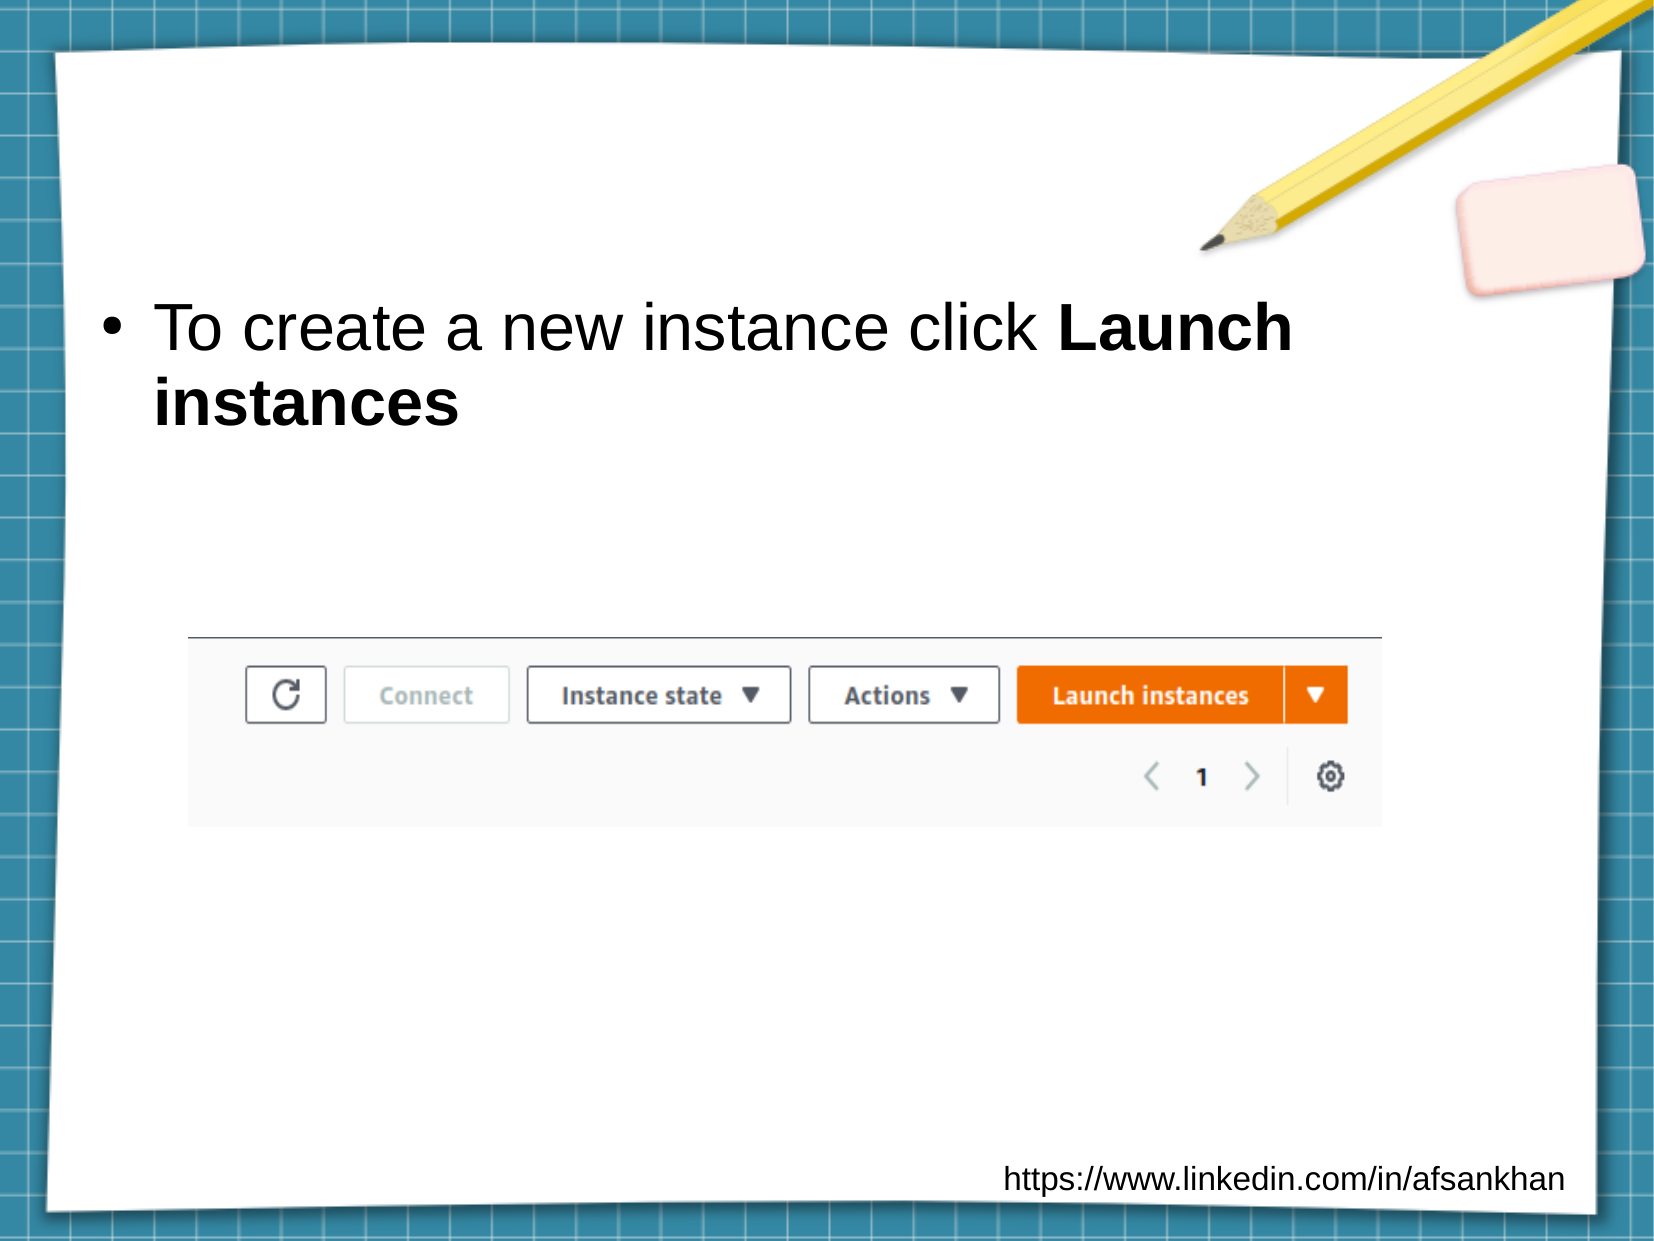

# To create a new instance click Launch instances
https://www.linkedin.com/in/afsankhan